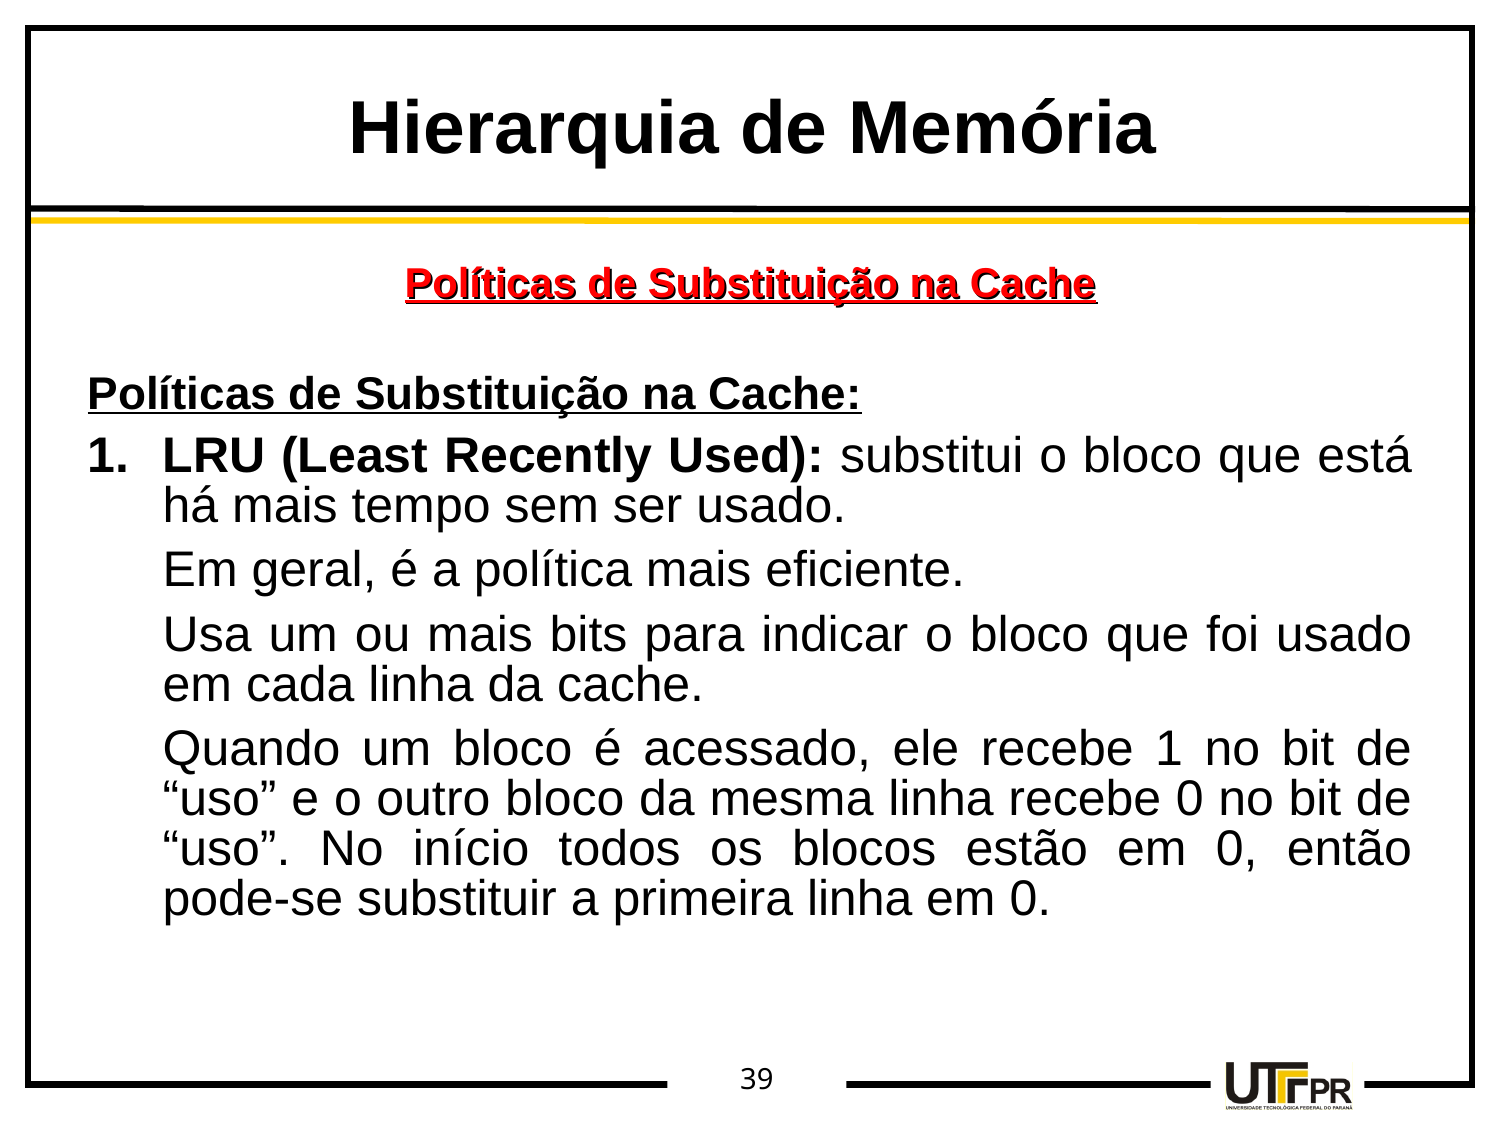

Hierarquia de Memória
# Políticas de Substituição na Cache
Políticas de Substituição na Cache:
LRU (Least Recently Used): substitui o bloco que está há mais tempo sem ser usado.
Em geral, é a política mais eficiente.
Usa um ou mais bits para indicar o bloco que foi usado em cada linha da cache.
Quando um bloco é acessado, ele recebe 1 no bit de “uso” e o outro bloco da mesma linha recebe 0 no bit de “uso”. No início todos os blocos estão em 0, então pode-se substituir a primeira linha em 0.